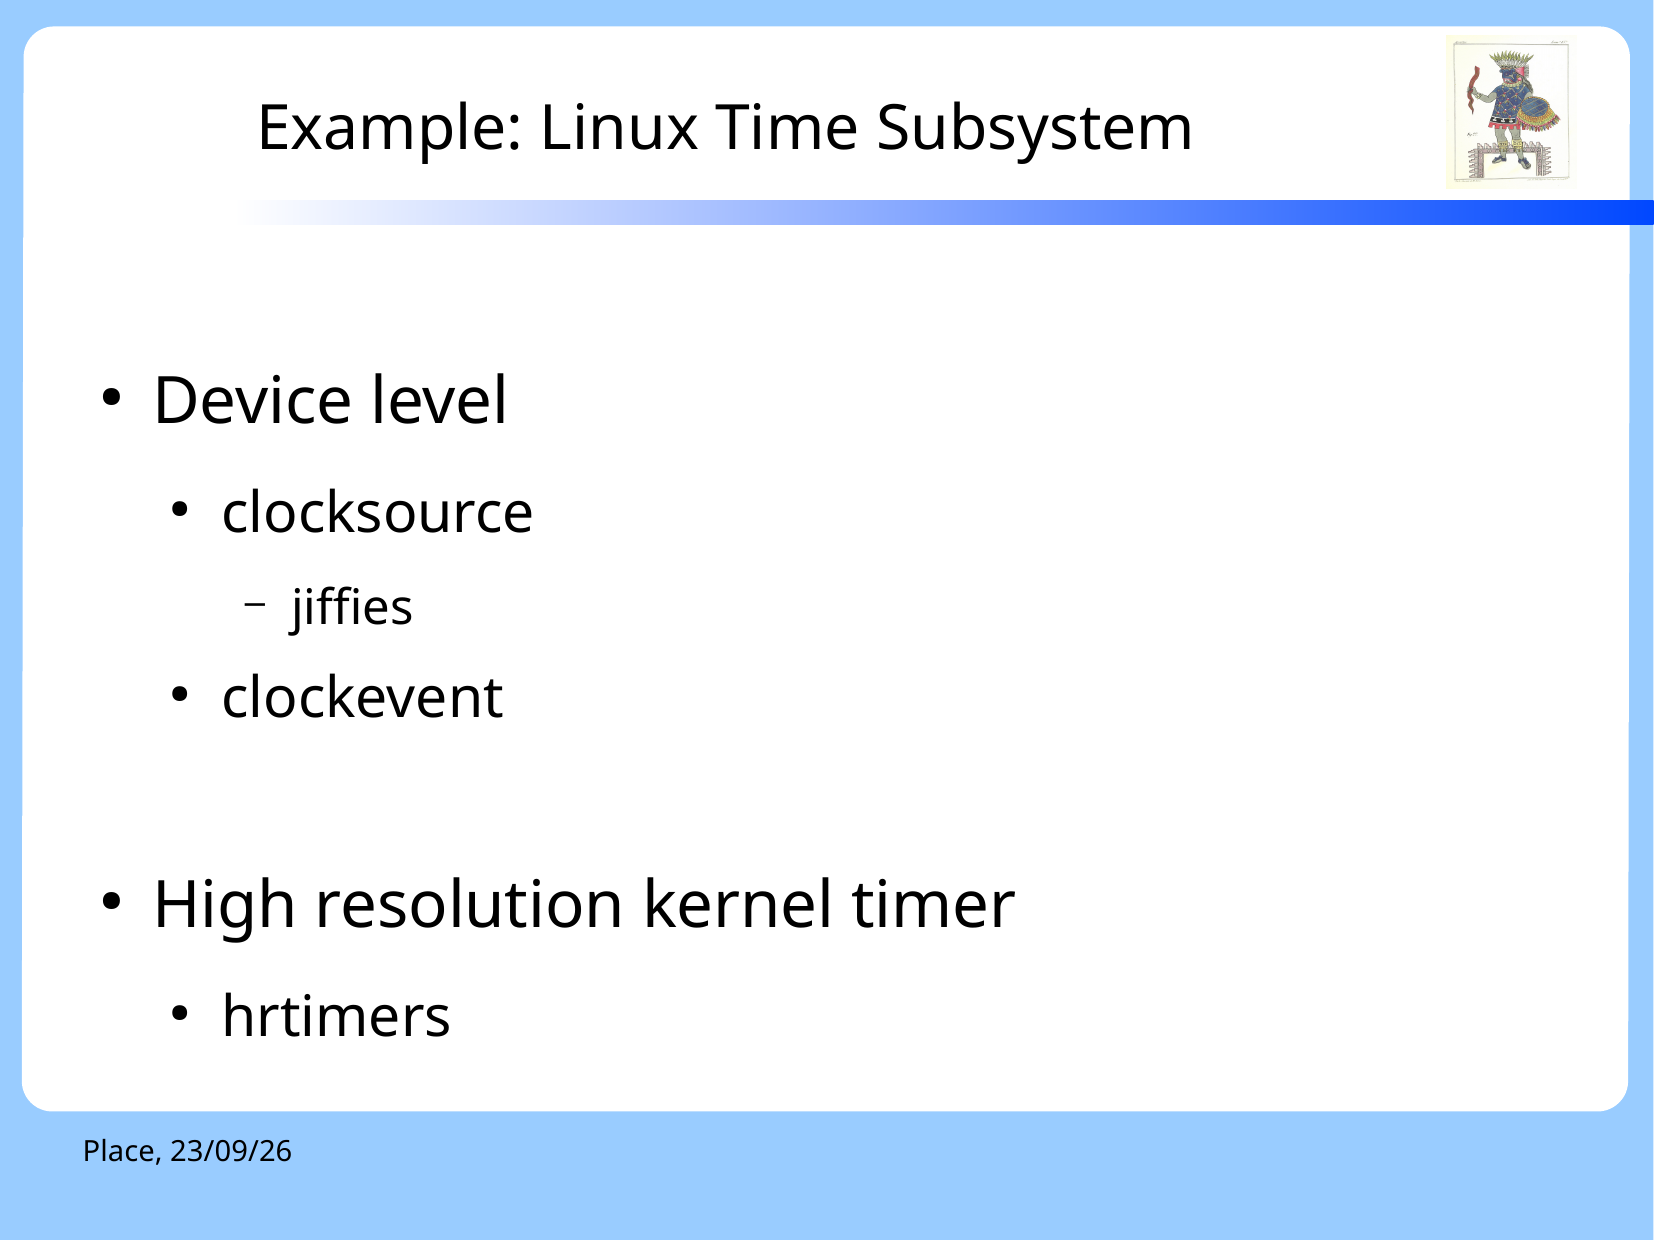

# Example: Linux Time Subsystem
Device level
clocksource
jiffies
clockevent
High resolution kernel timer
hrtimers